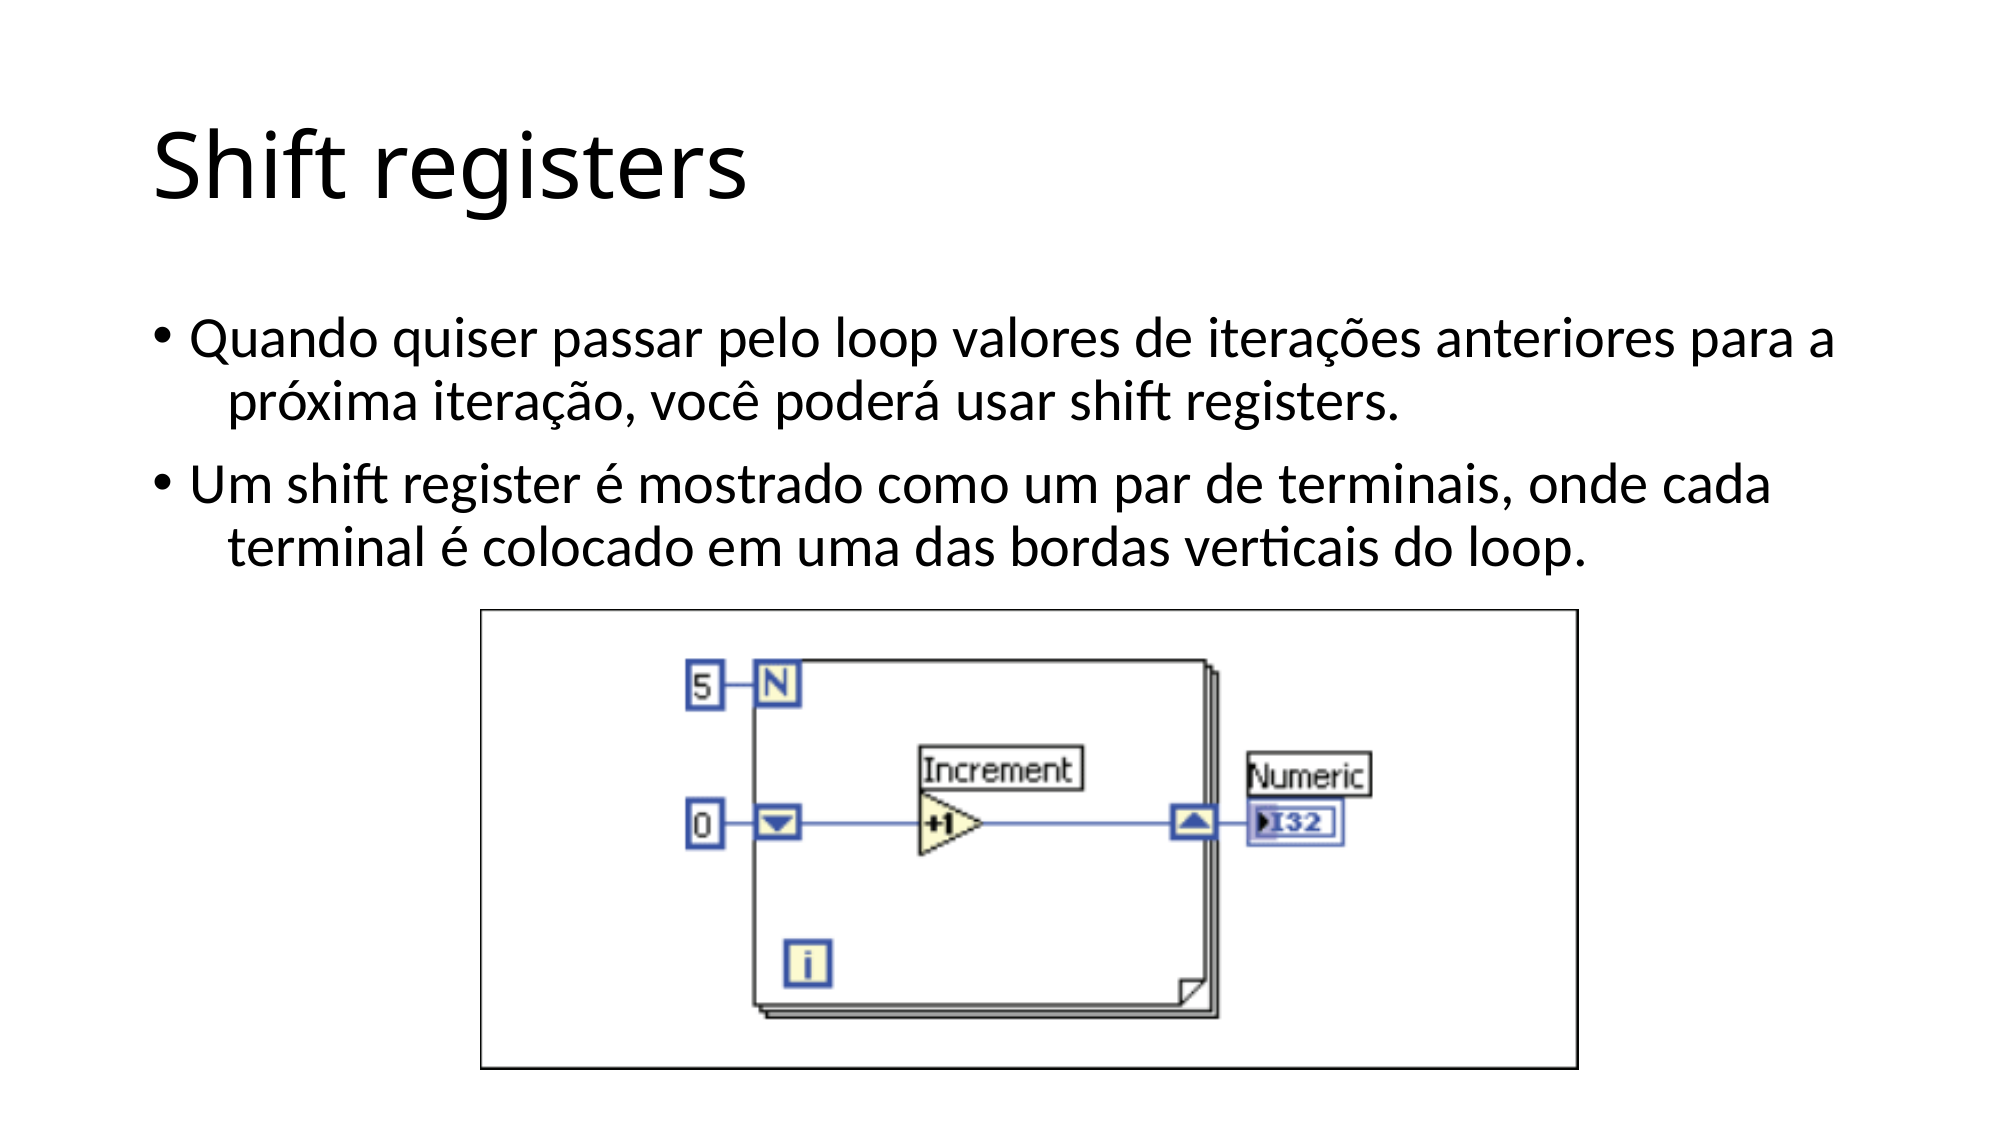

# Shift registers
Quando quiser passar pelo loop valores de iterações anteriores para a próxima iteração, você poderá usar shift registers.
Um shift register é mostrado como um par de terminais, onde cada terminal é colocado em uma das bordas verticais do loop.